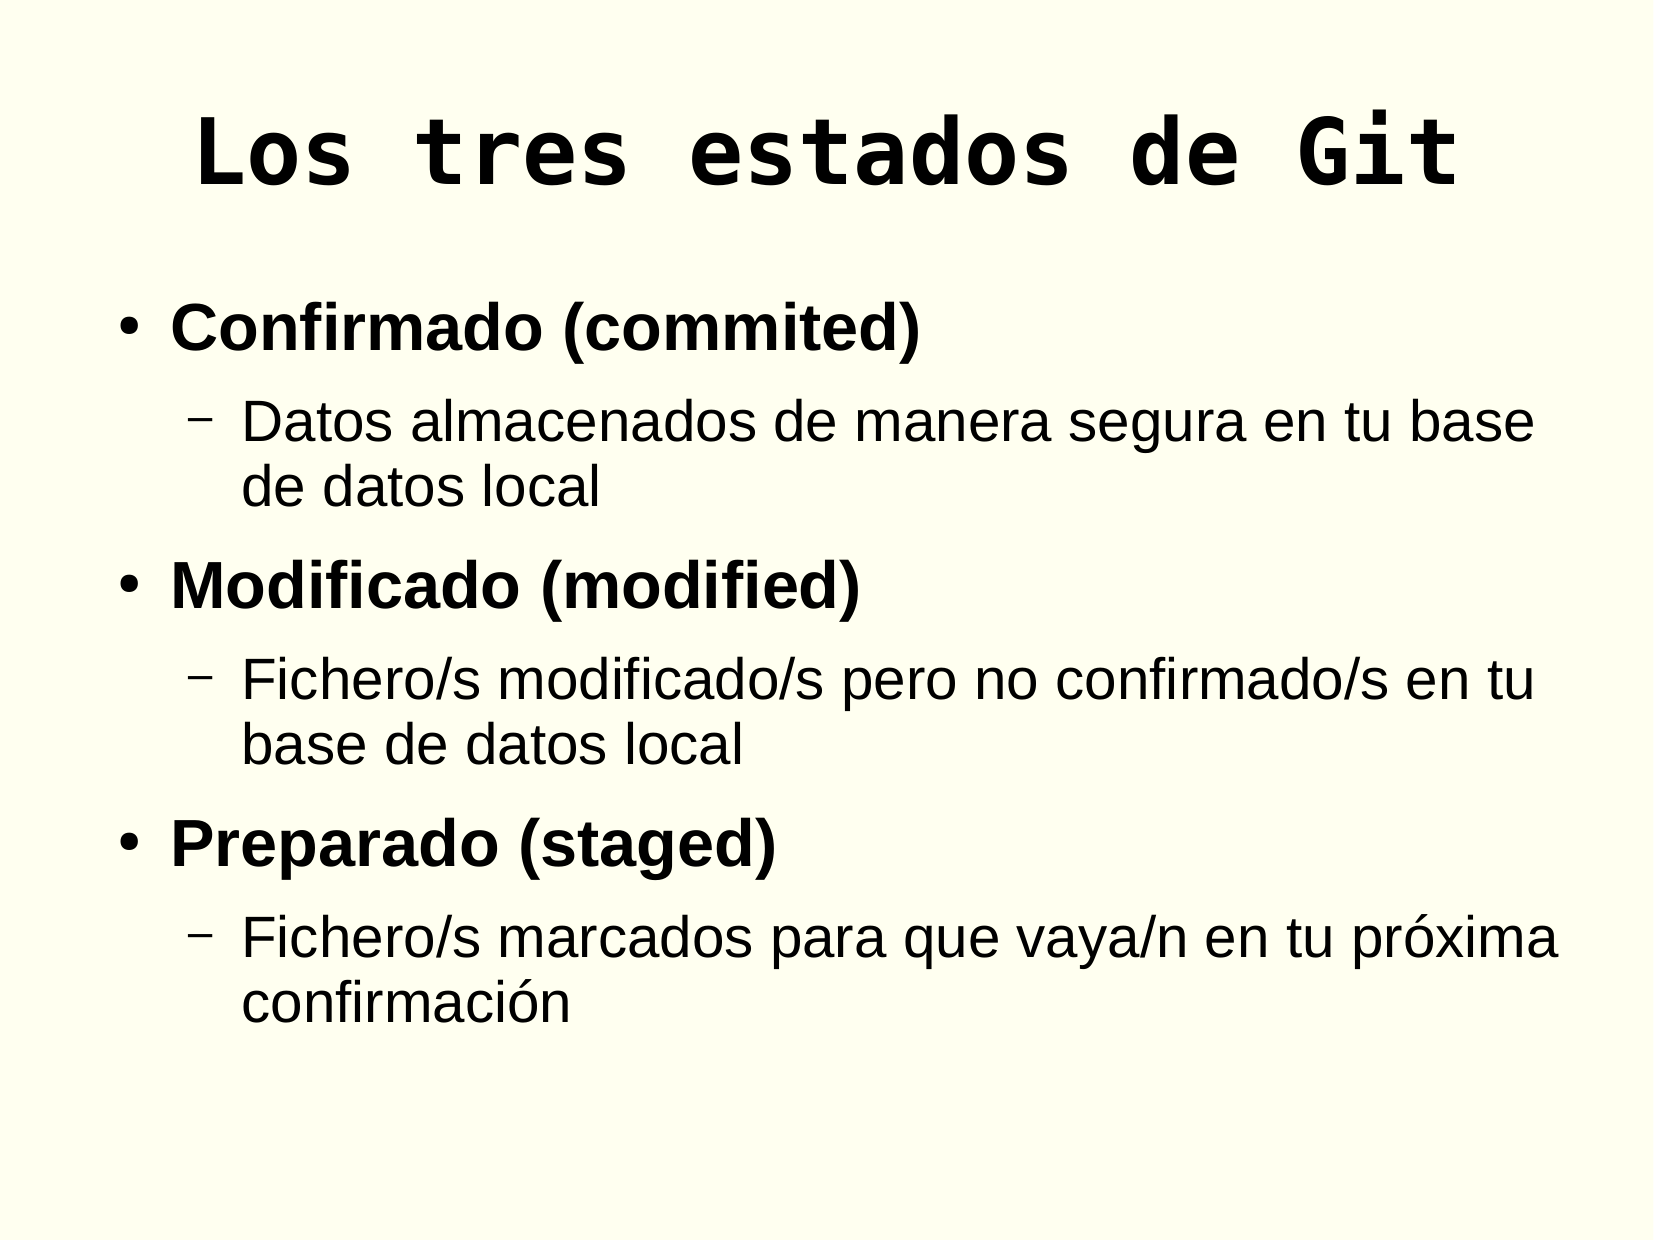

# Los tres estados de Git
Confirmado (commited)
Datos almacenados de manera segura en tu base de datos local
Modificado (modified)
Fichero/s modificado/s pero no confirmado/s en tu base de datos local
Preparado (staged)
Fichero/s marcados para que vaya/n en tu próxima confirmación